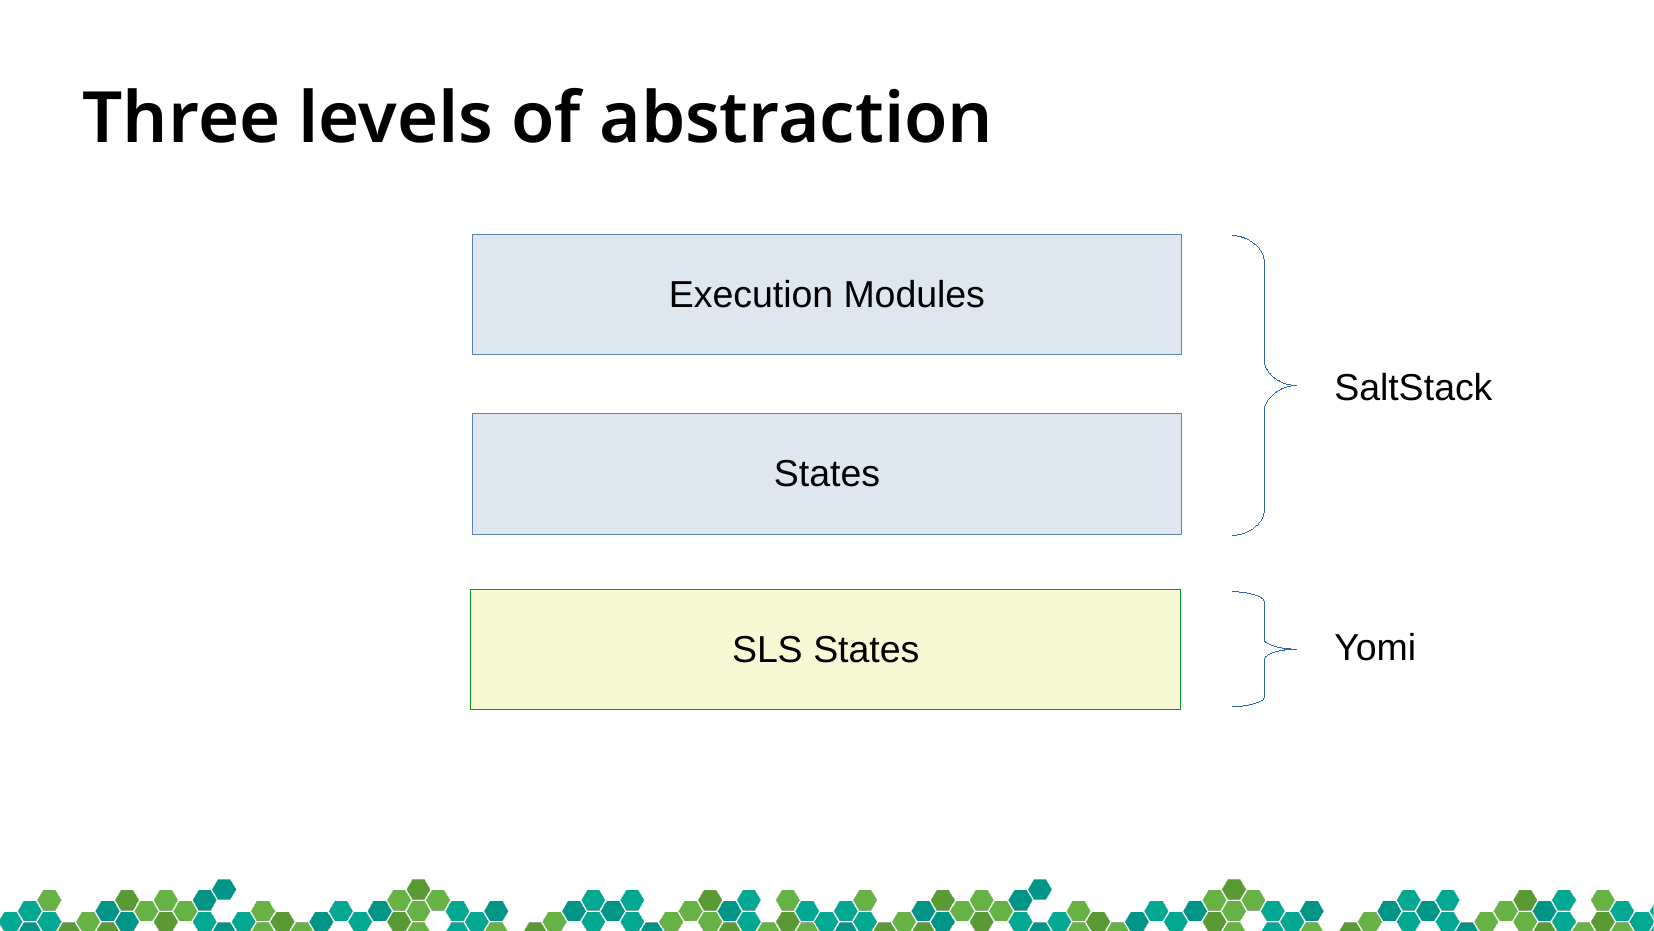

# Three levels of abstraction
Execution Modules
SaltStack
States
SLS States
Yomi